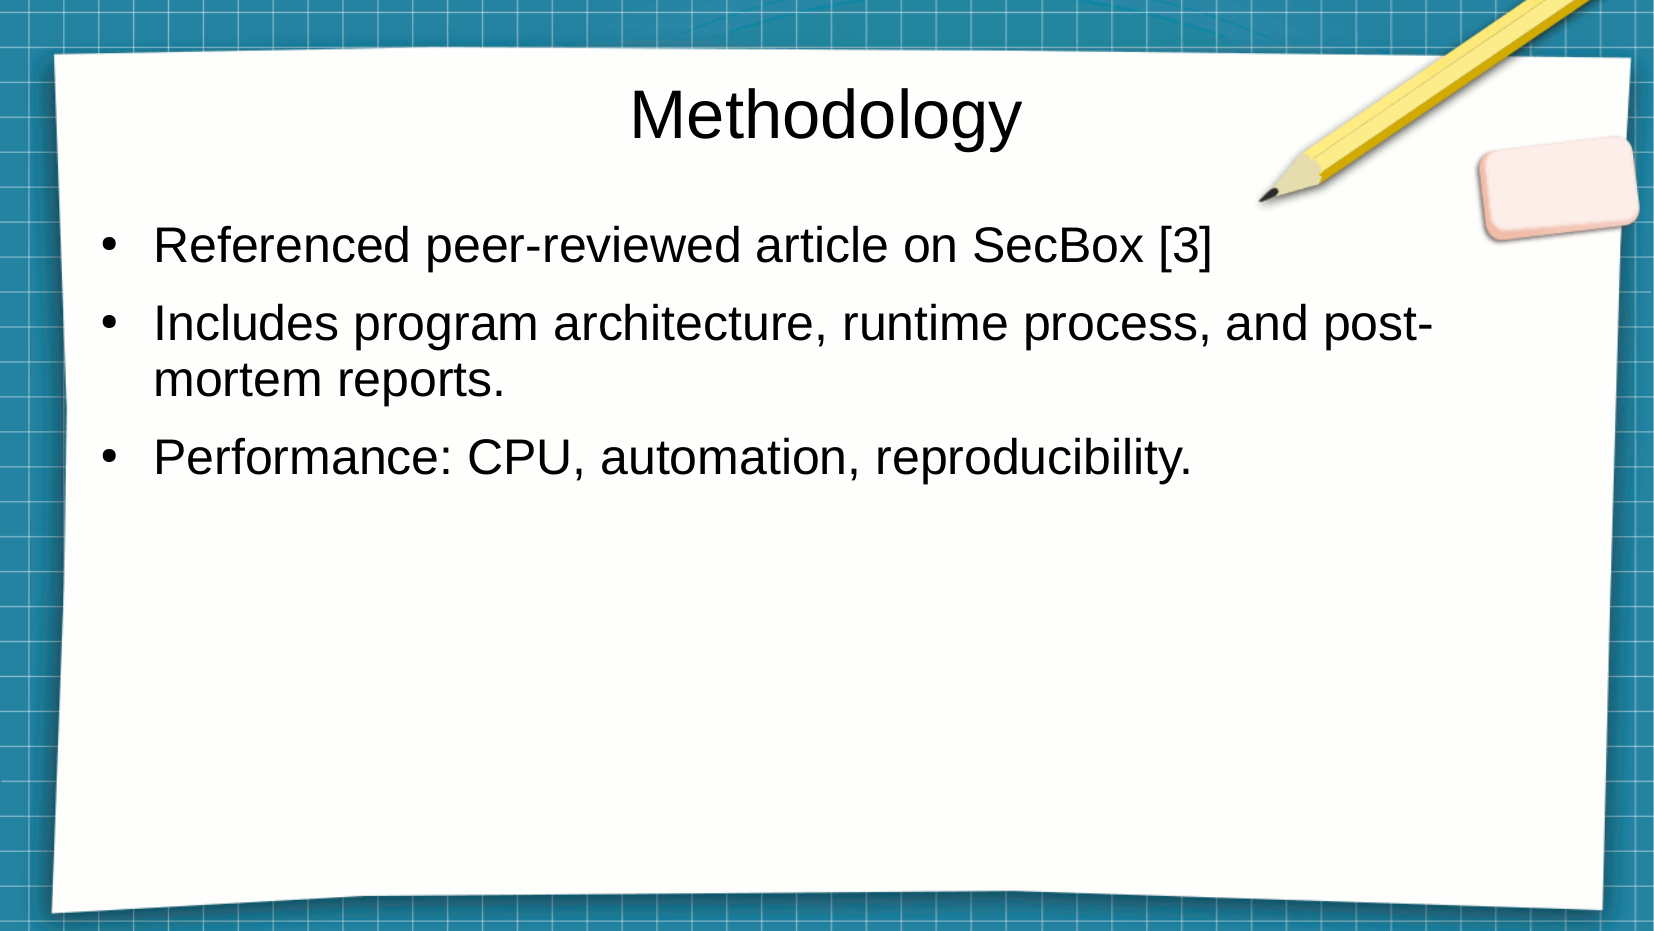

# Methodology
Referenced peer-reviewed article on SecBox [3]
Includes program architecture, runtime process, and post-mortem reports.
Performance: CPU, automation, reproducibility.